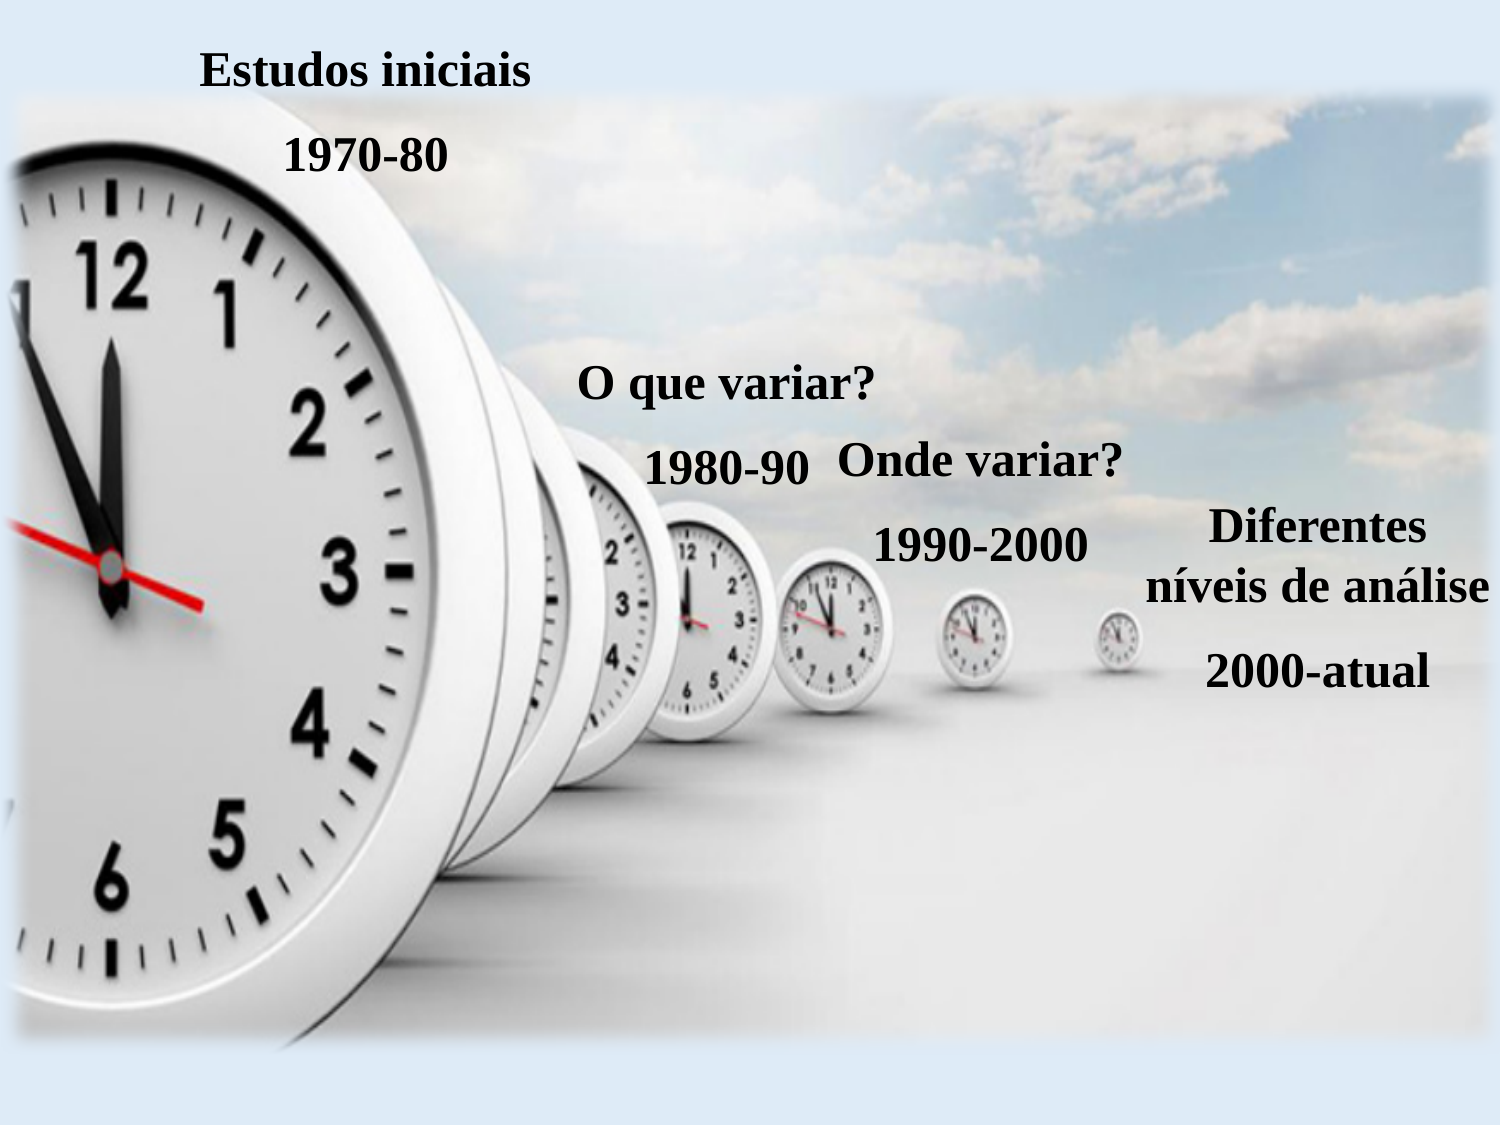

Estudos iniciais
1970-80
O que variar?
1980-90
Onde variar?
1990-2000
Diferentes níveis de análise
2000-atual